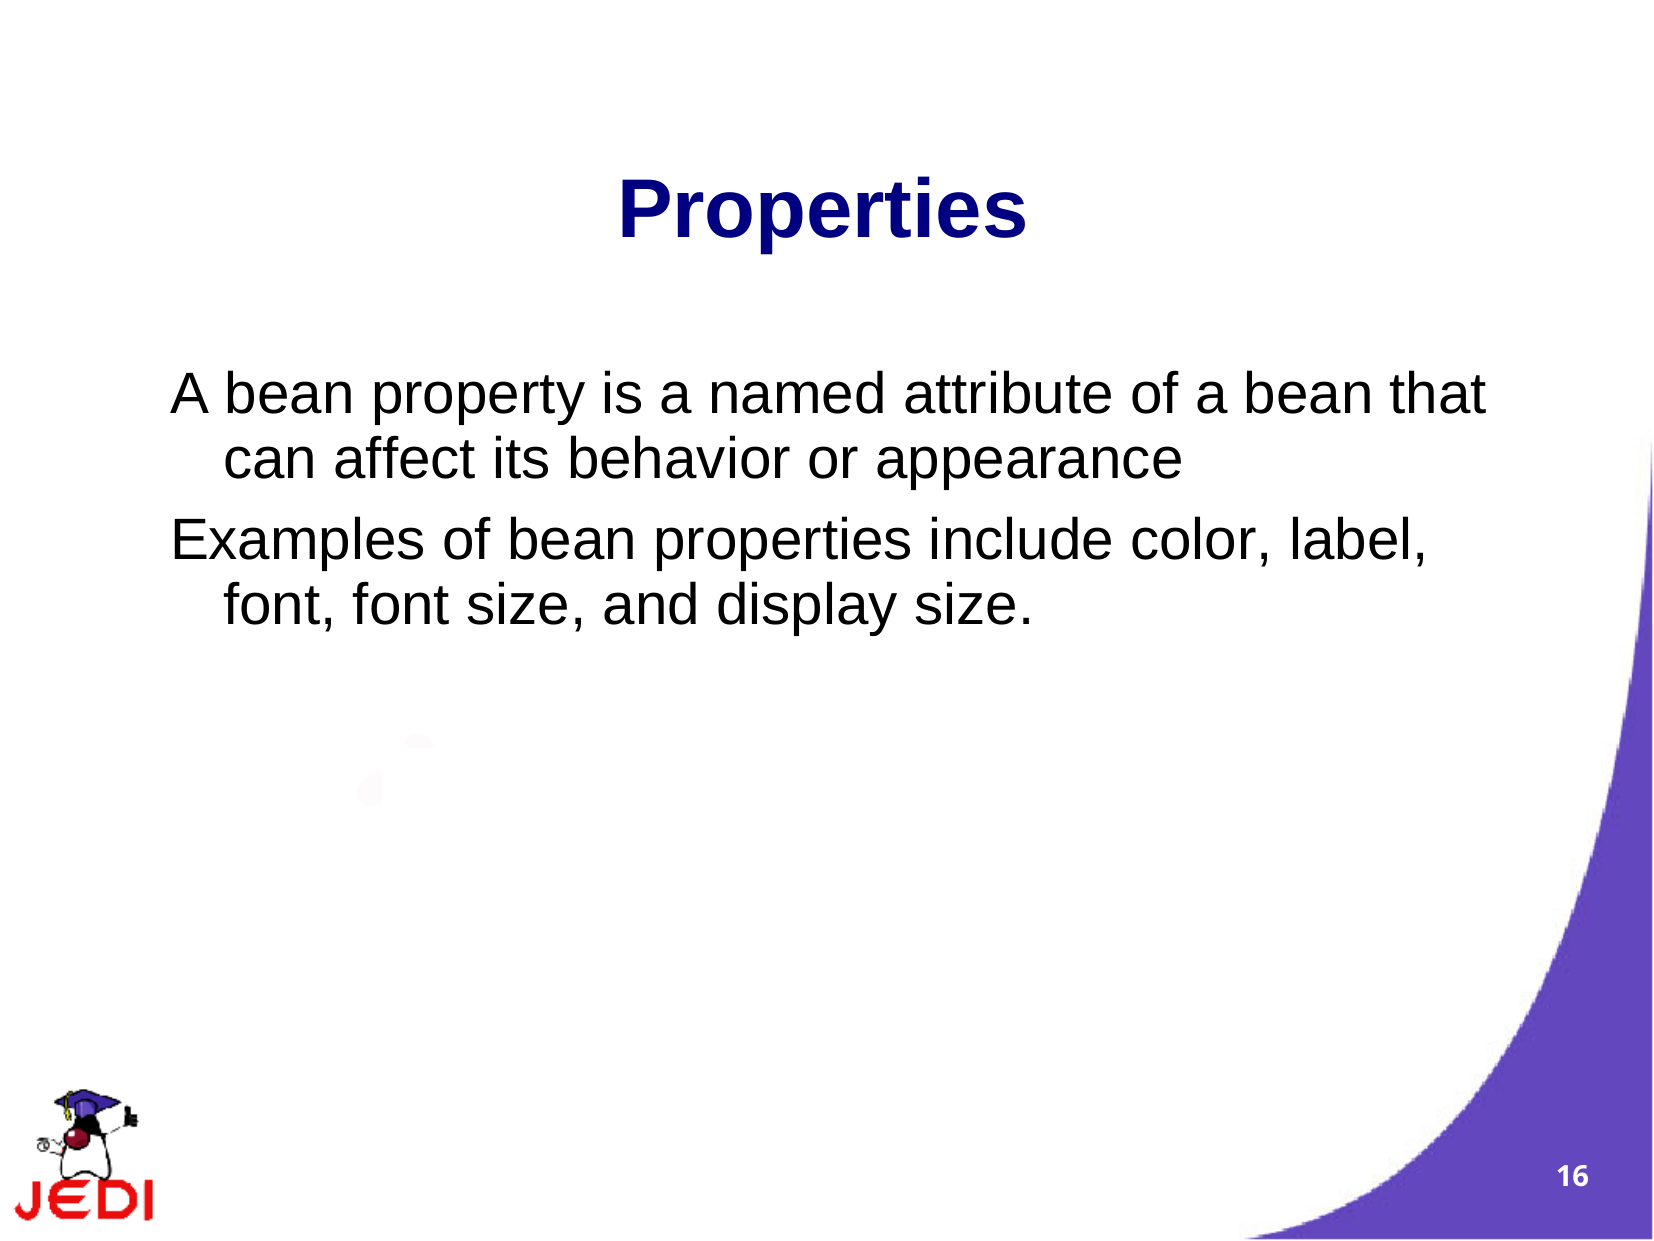

# Properties
A bean property is a named attribute of a bean that can affect its behavior or appearance
Examples of bean properties include color, label, font, font size, and display size.